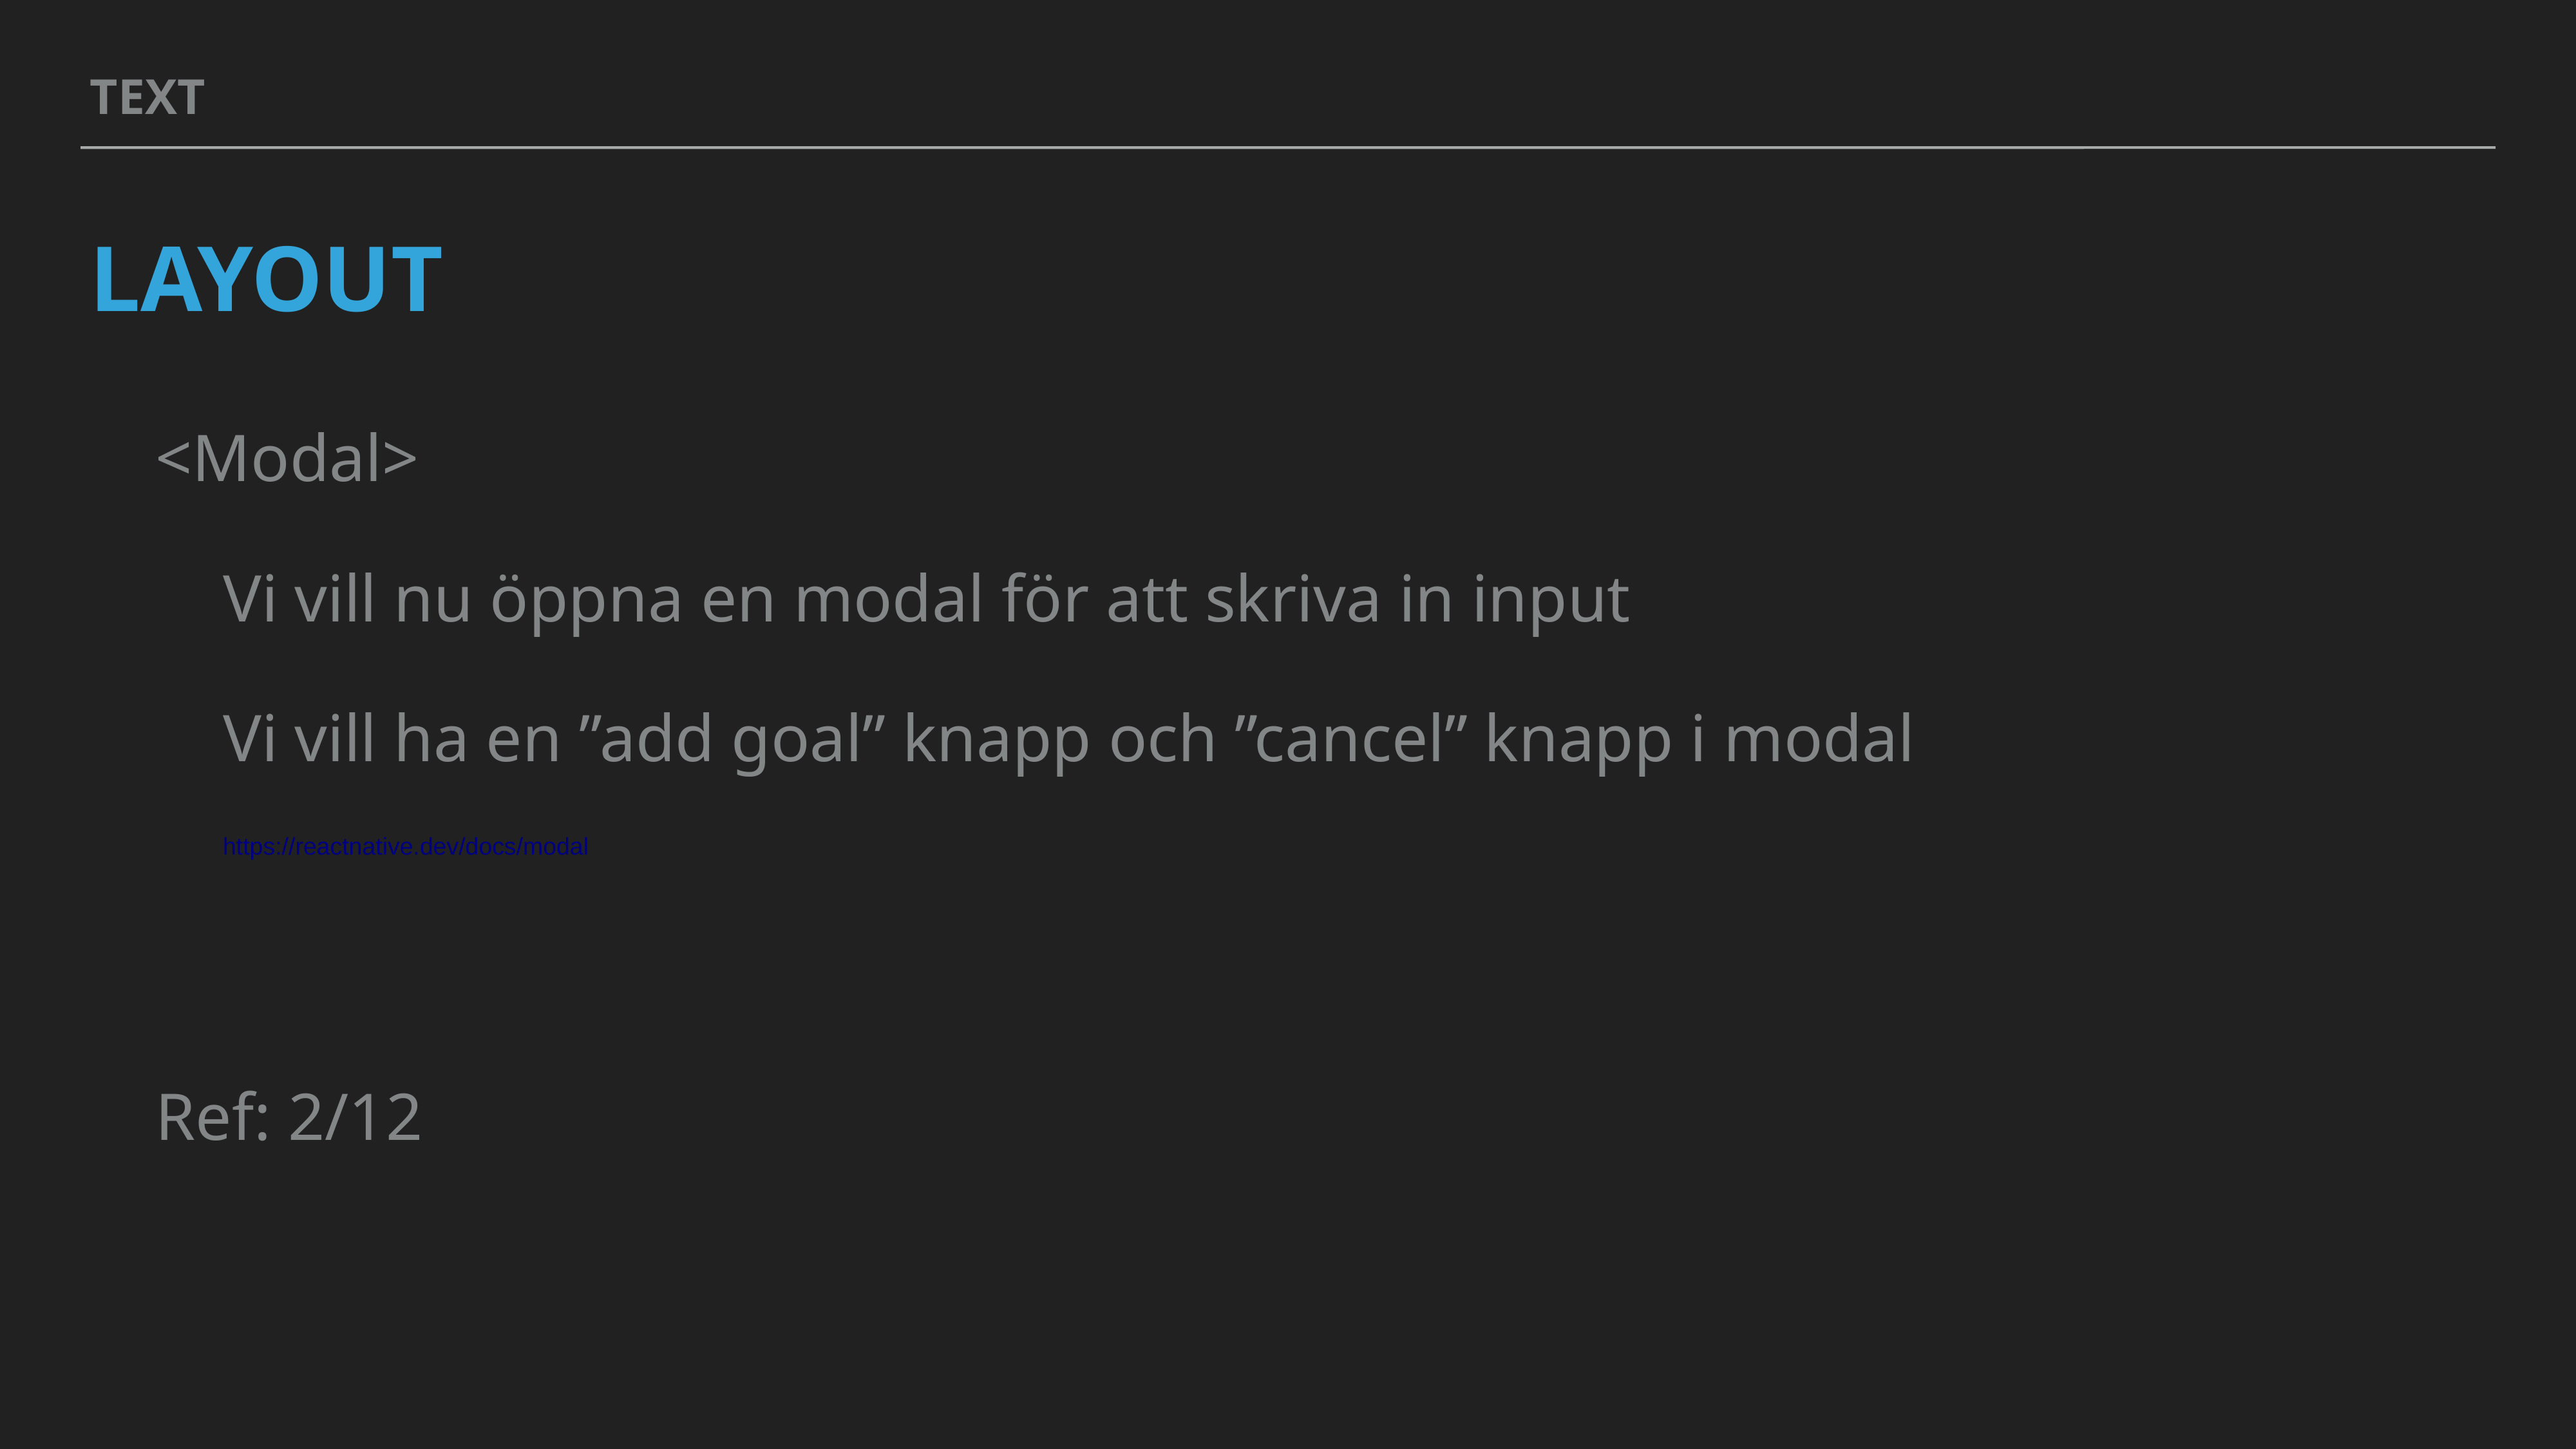

Layout
<Modal>
Vi vill nu öppna en modal för att skriva in input
Vi vill ha en ”add goal” knapp och ”cancel” knapp i modal
https://reactnative.dev/docs/modal
Ref: 2/12